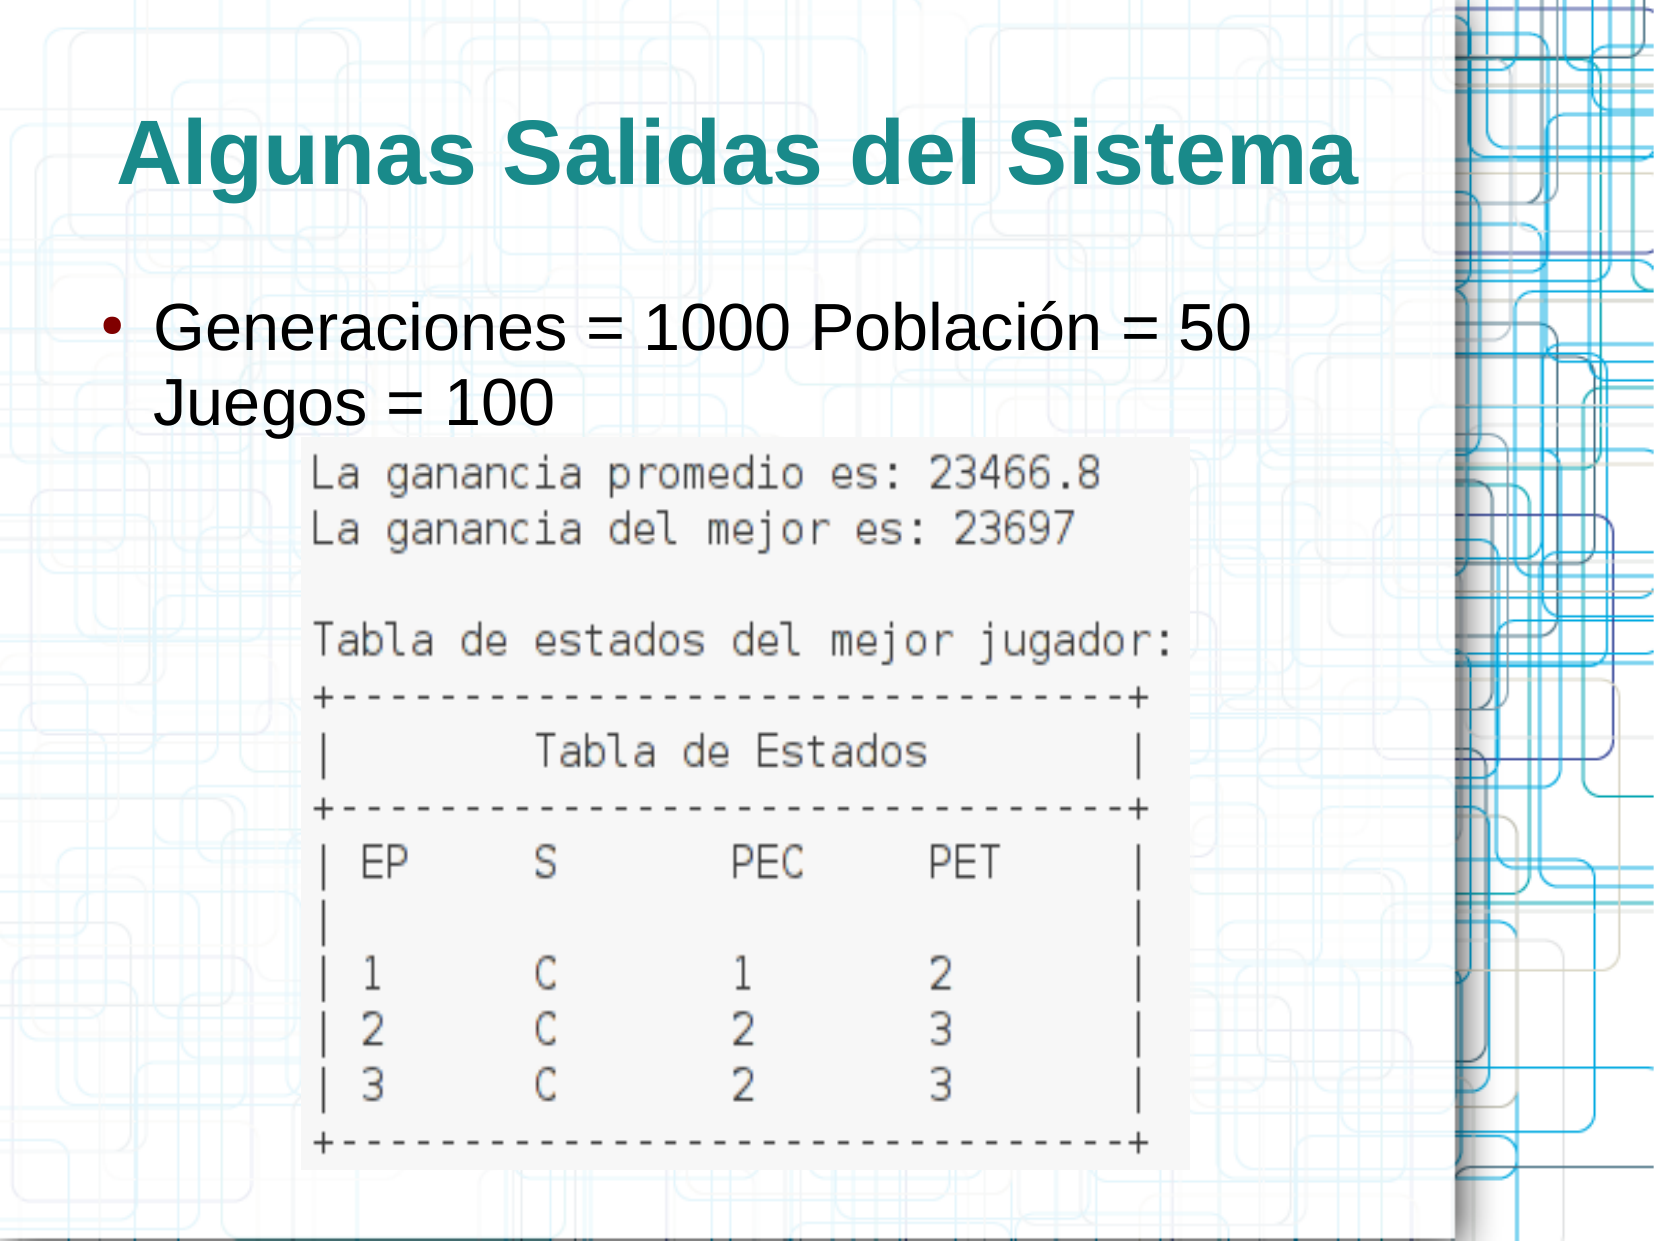

# Algunas Salidas del Sistema
Generaciones = 1000 Población = 50 Juegos = 100